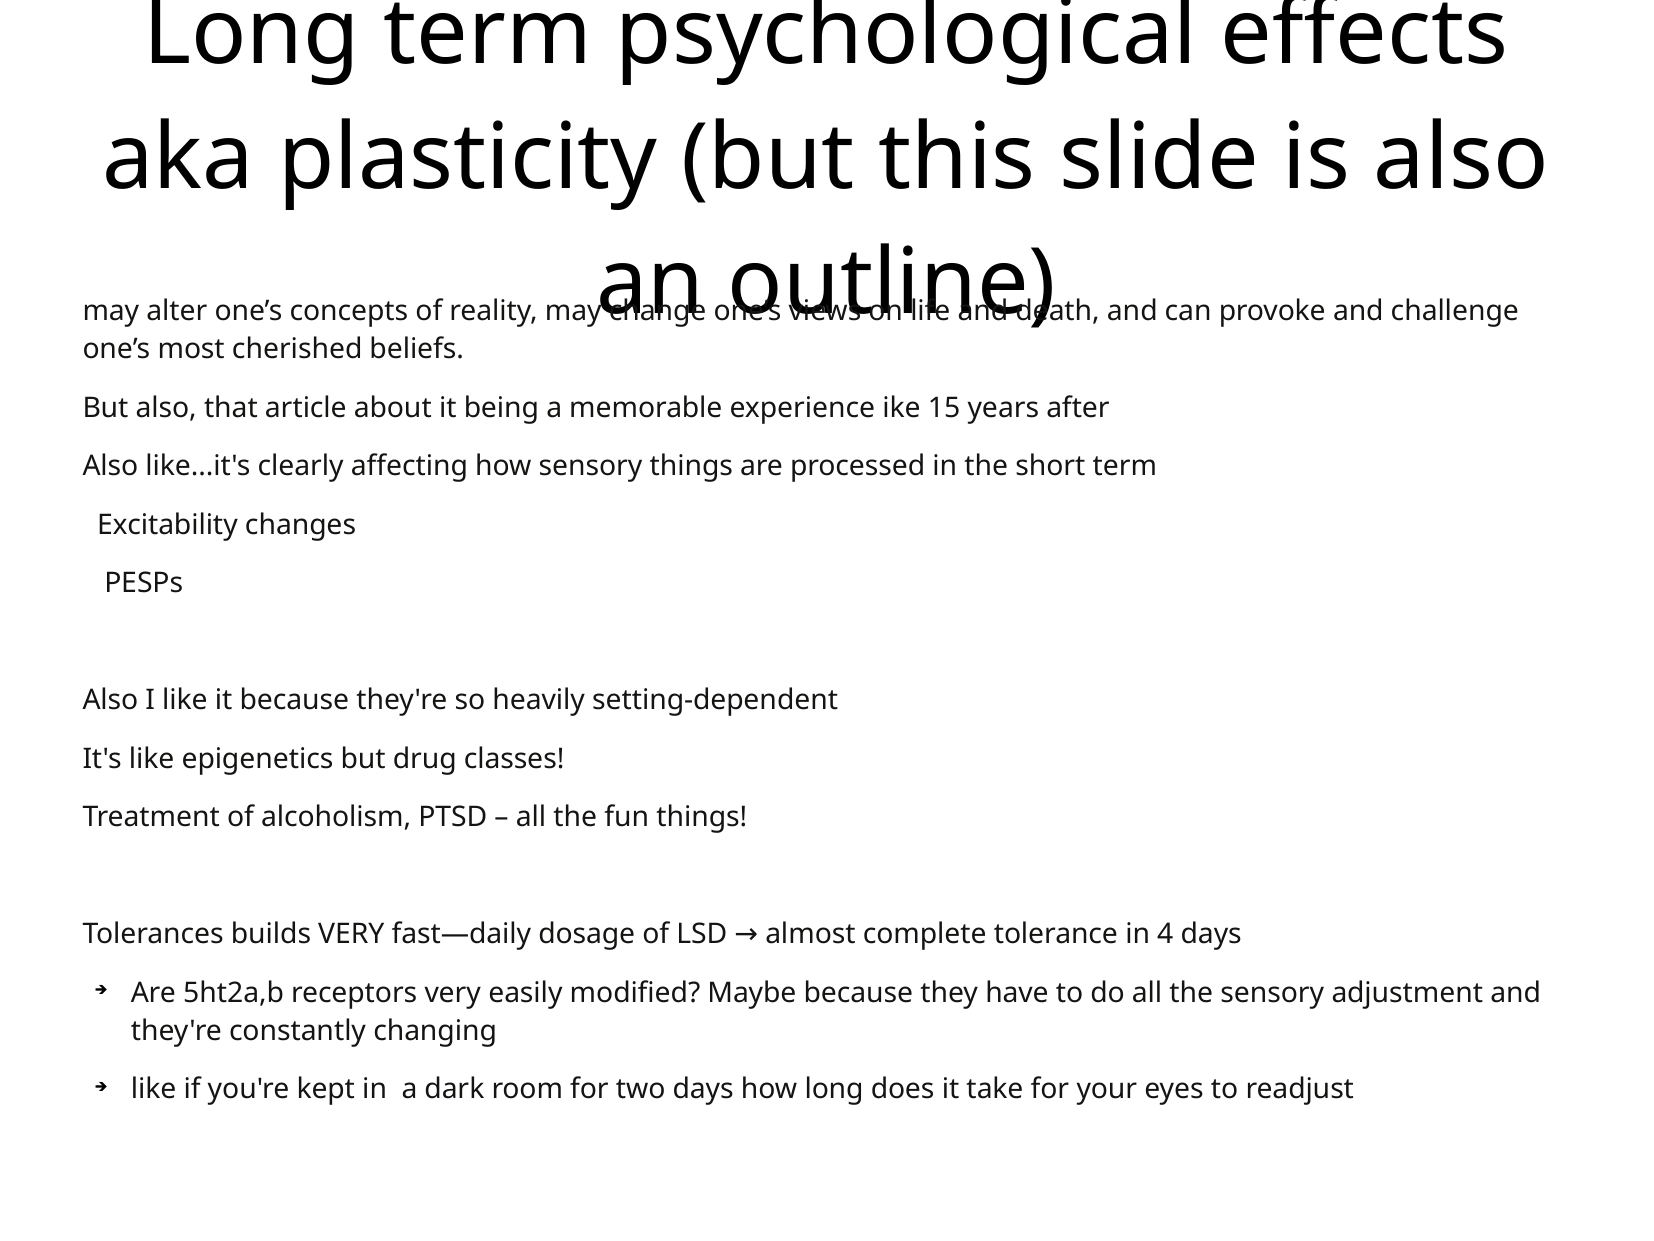

# Long term psychological effects aka plasticity (but this slide is also an outline)
may alter one’s concepts of reality, may change one’s views on life and death, and can provoke and challenge one’s most cherished beliefs.
But also, that article about it being a memorable experience ike 15 years after
Also like...it's clearly affecting how sensory things are processed in the short term
 Excitability changes
 PESPs
Also I like it because they're so heavily setting-dependent
It's like epigenetics but drug classes!
Treatment of alcoholism, PTSD – all the fun things!
Tolerances builds VERY fast—daily dosage of LSD → almost complete tolerance in 4 days
Are 5ht2a,b receptors very easily modified? Maybe because they have to do all the sensory adjustment and they're constantly changing
like if you're kept in a dark room for two days how long does it take for your eyes to readjust